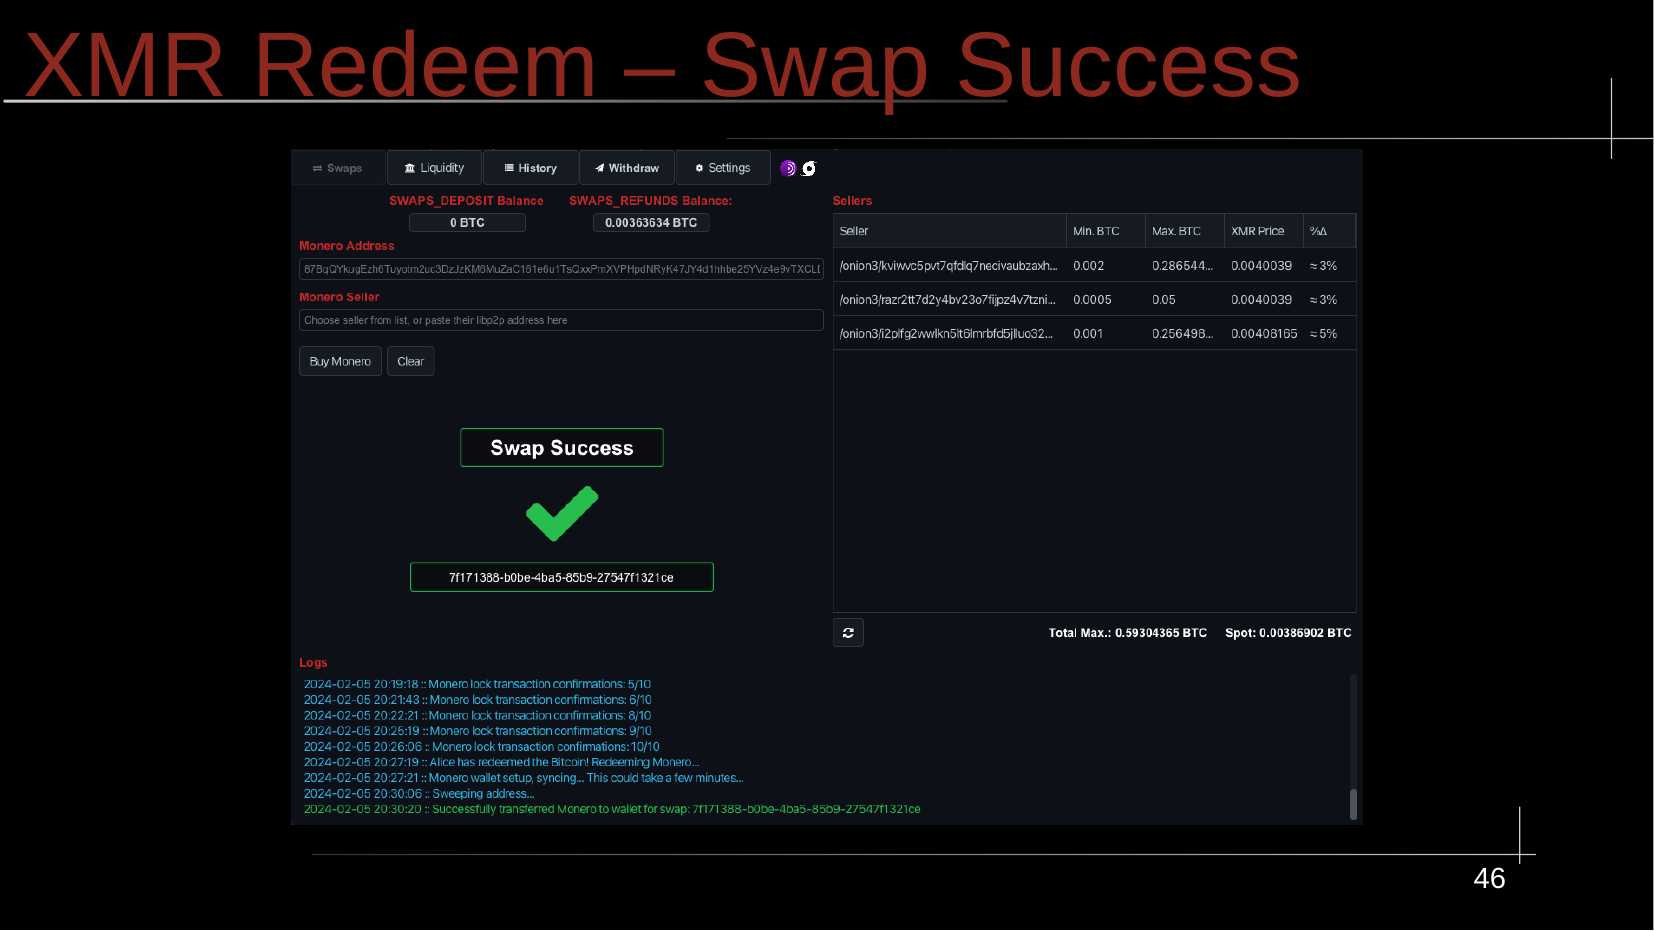

# XMR Redeem – Swap Success
46